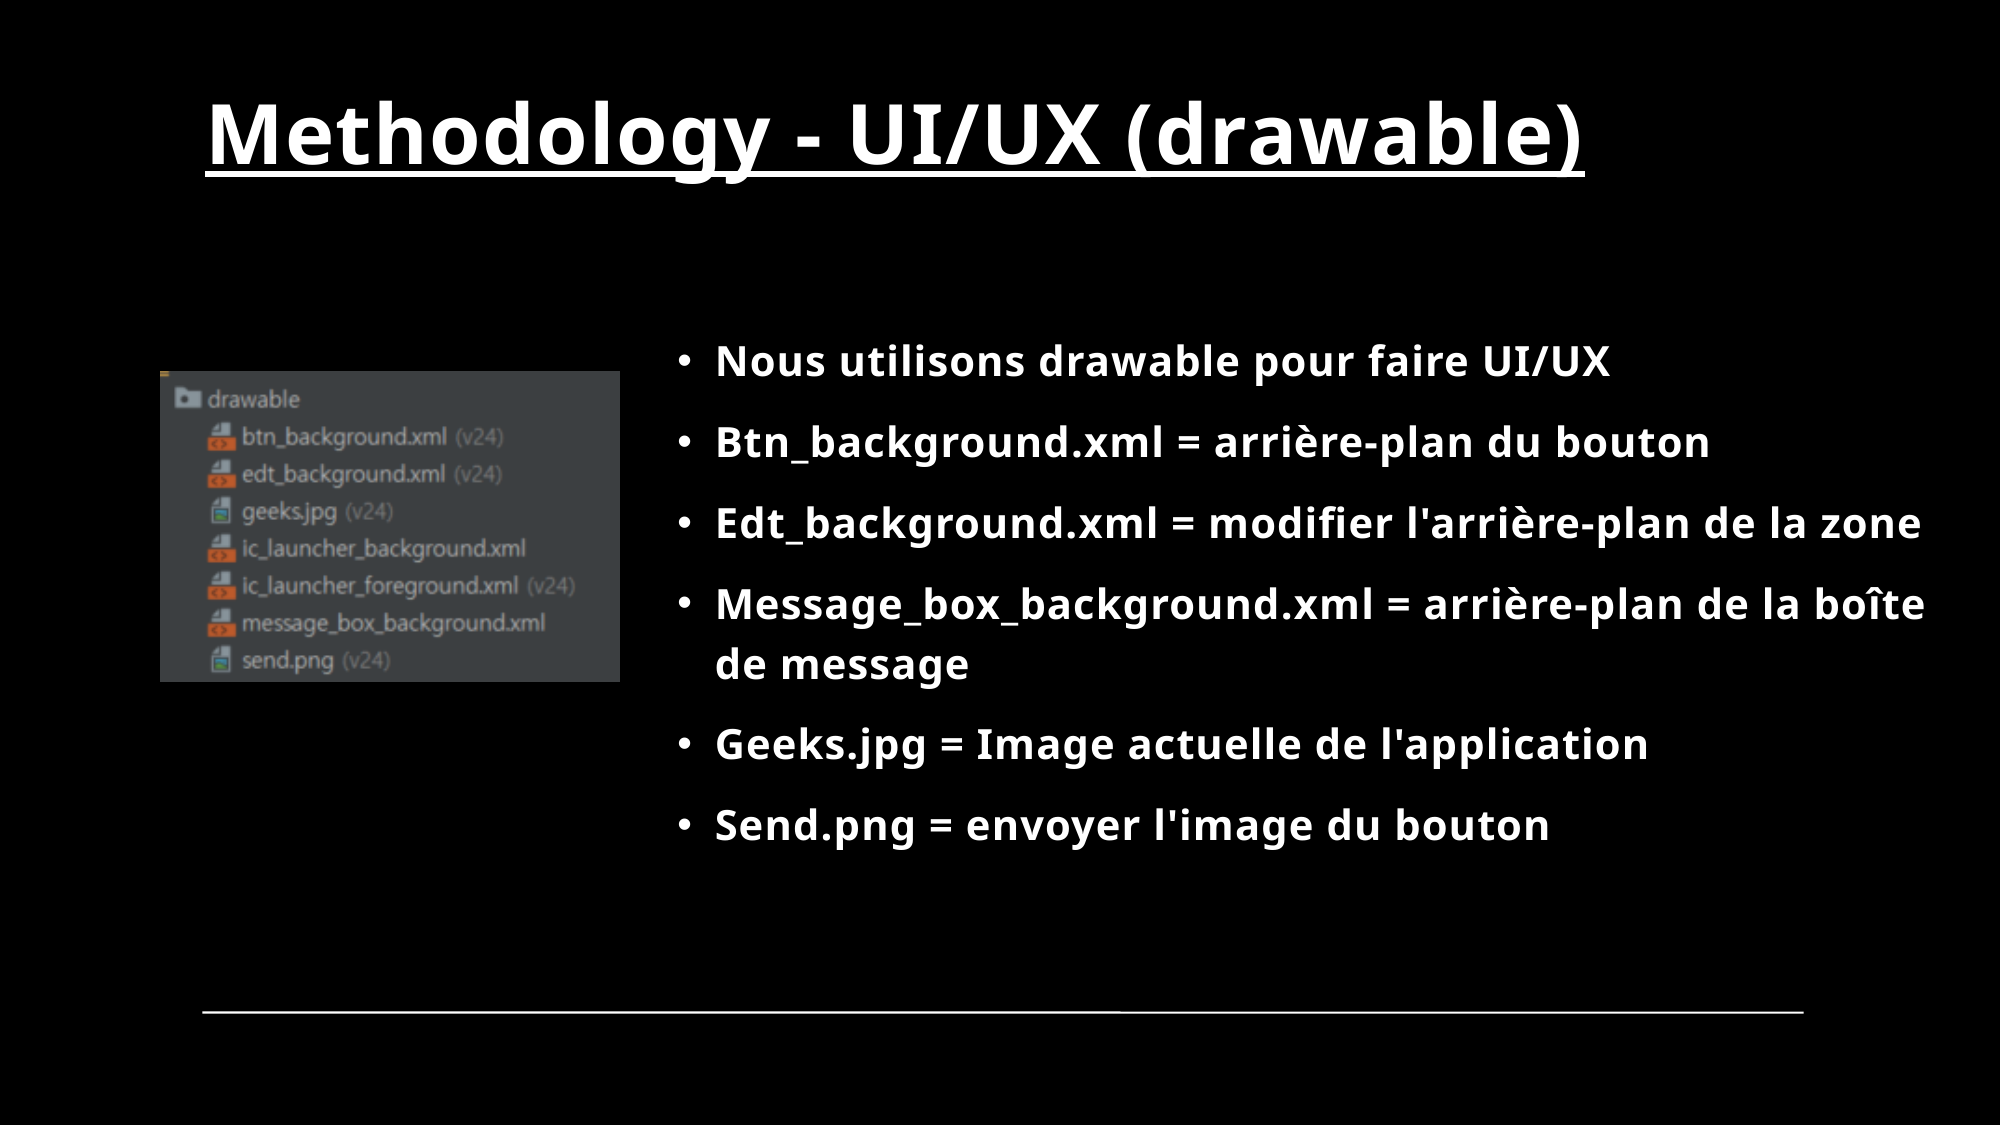

# Methodology - UI/UX (drawable)
Nous utilisons drawable pour faire UI/UX
Btn_background.xml = arrière-plan du bouton
Edt_background.xml = modifier l'arrière-plan de la zone
Message_box_background.xml = arrière-plan de la boîte de message
Geeks.jpg = Image actuelle de l'application
Send.png = envoyer l'image du bouton